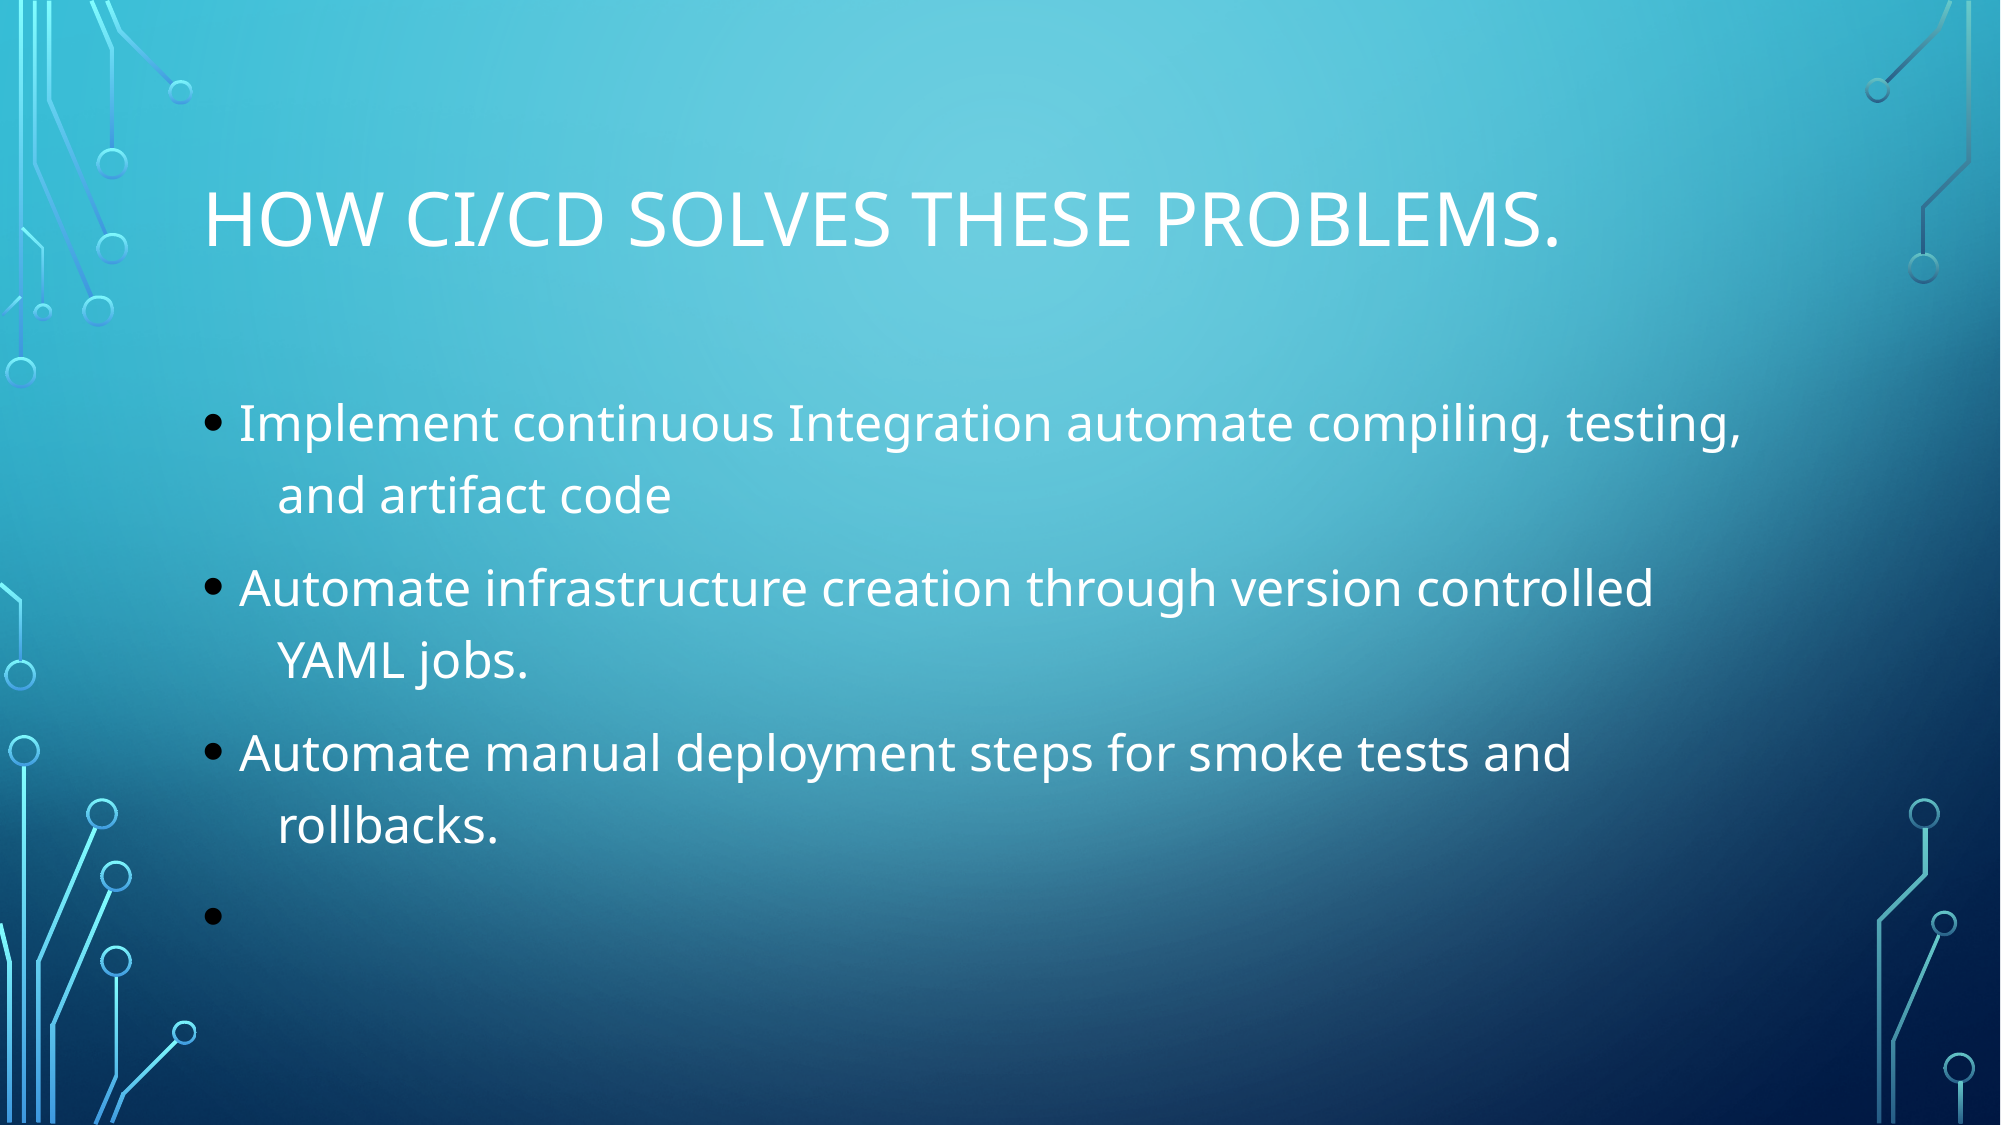

# How ci/cd solves these problems.
Implement continuous Integration automate compiling, testing, and artifact code
Automate infrastructure creation through version controlled YAML jobs.
Automate manual deployment steps for smoke tests and rollbacks.